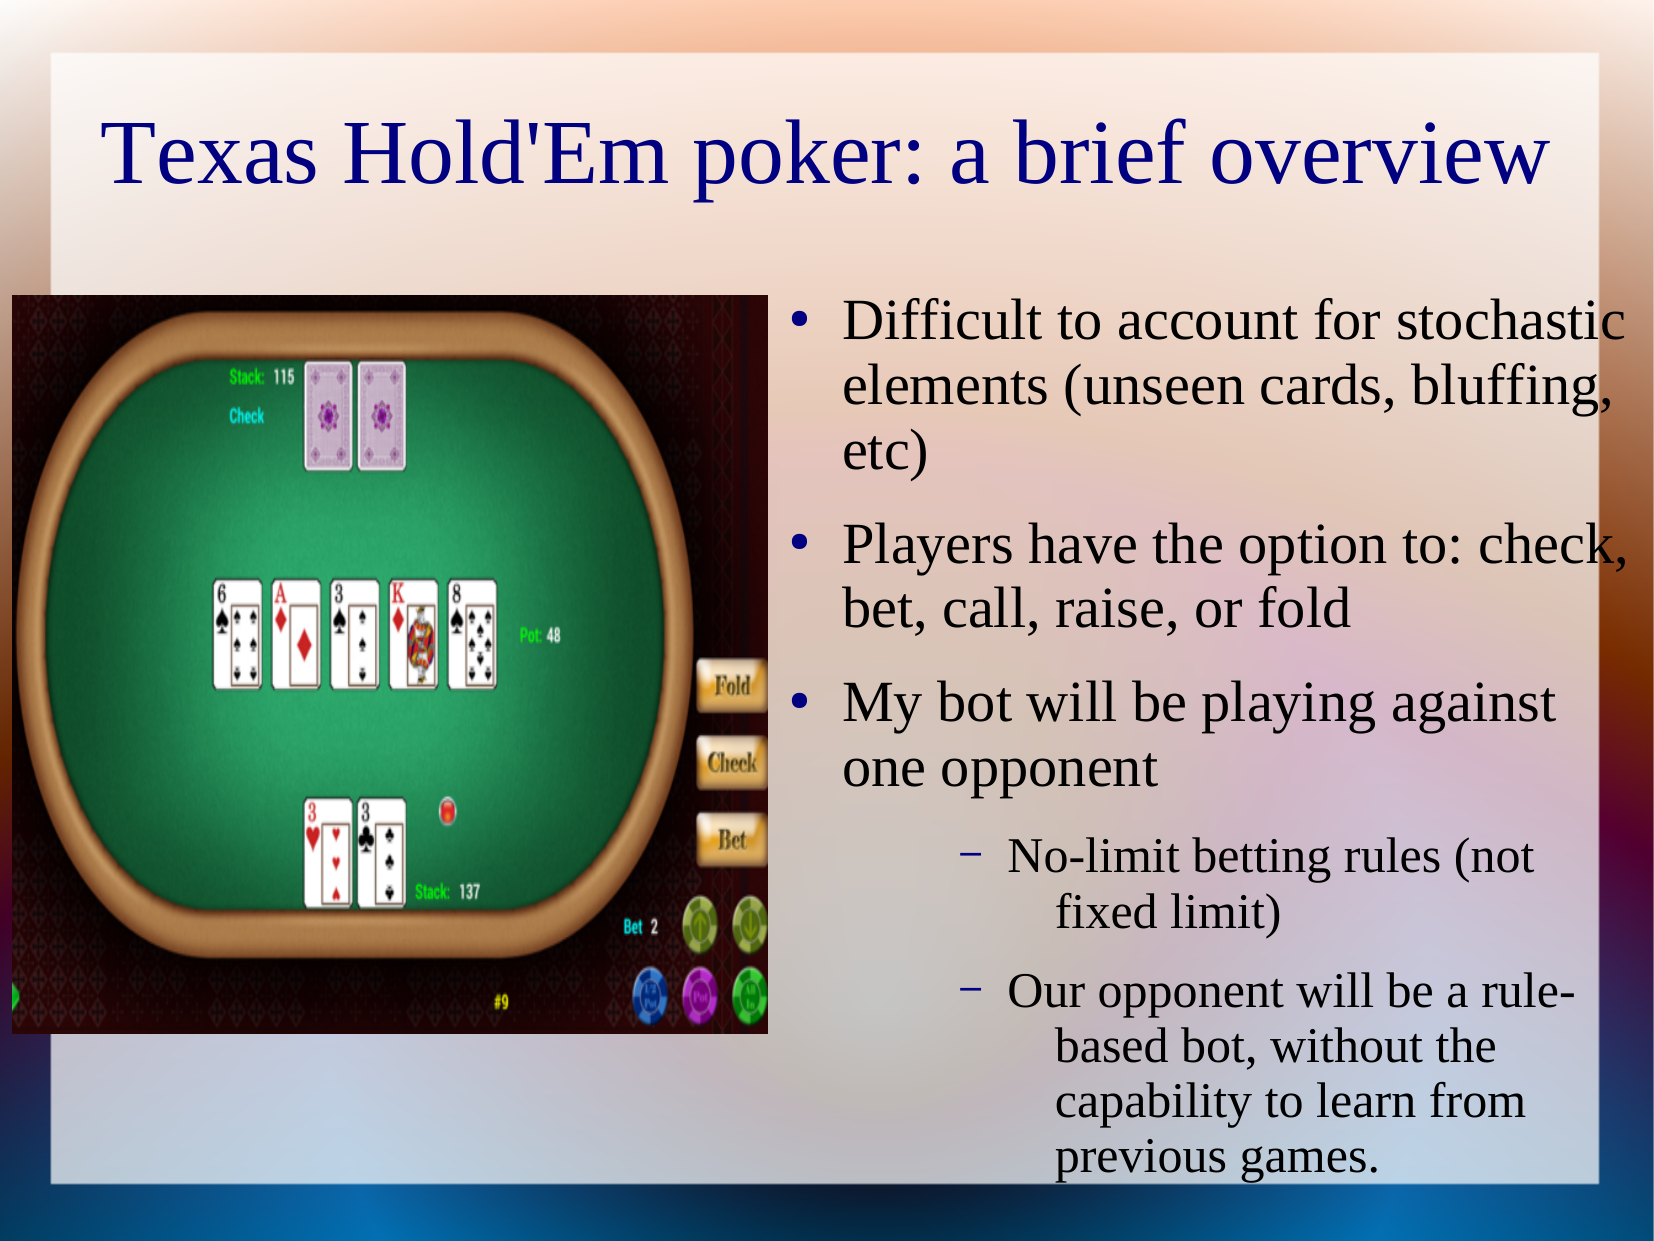

# Texas Hold'Em poker: a brief overview
Difficult to account for stochastic elements (unseen cards, bluffing, etc)
Players have the option to: check, bet, call, raise, or fold
My bot will be playing against one opponent
No-limit betting rules (not fixed limit)
Our opponent will be a rule-based bot, without the capability to learn from previous games.